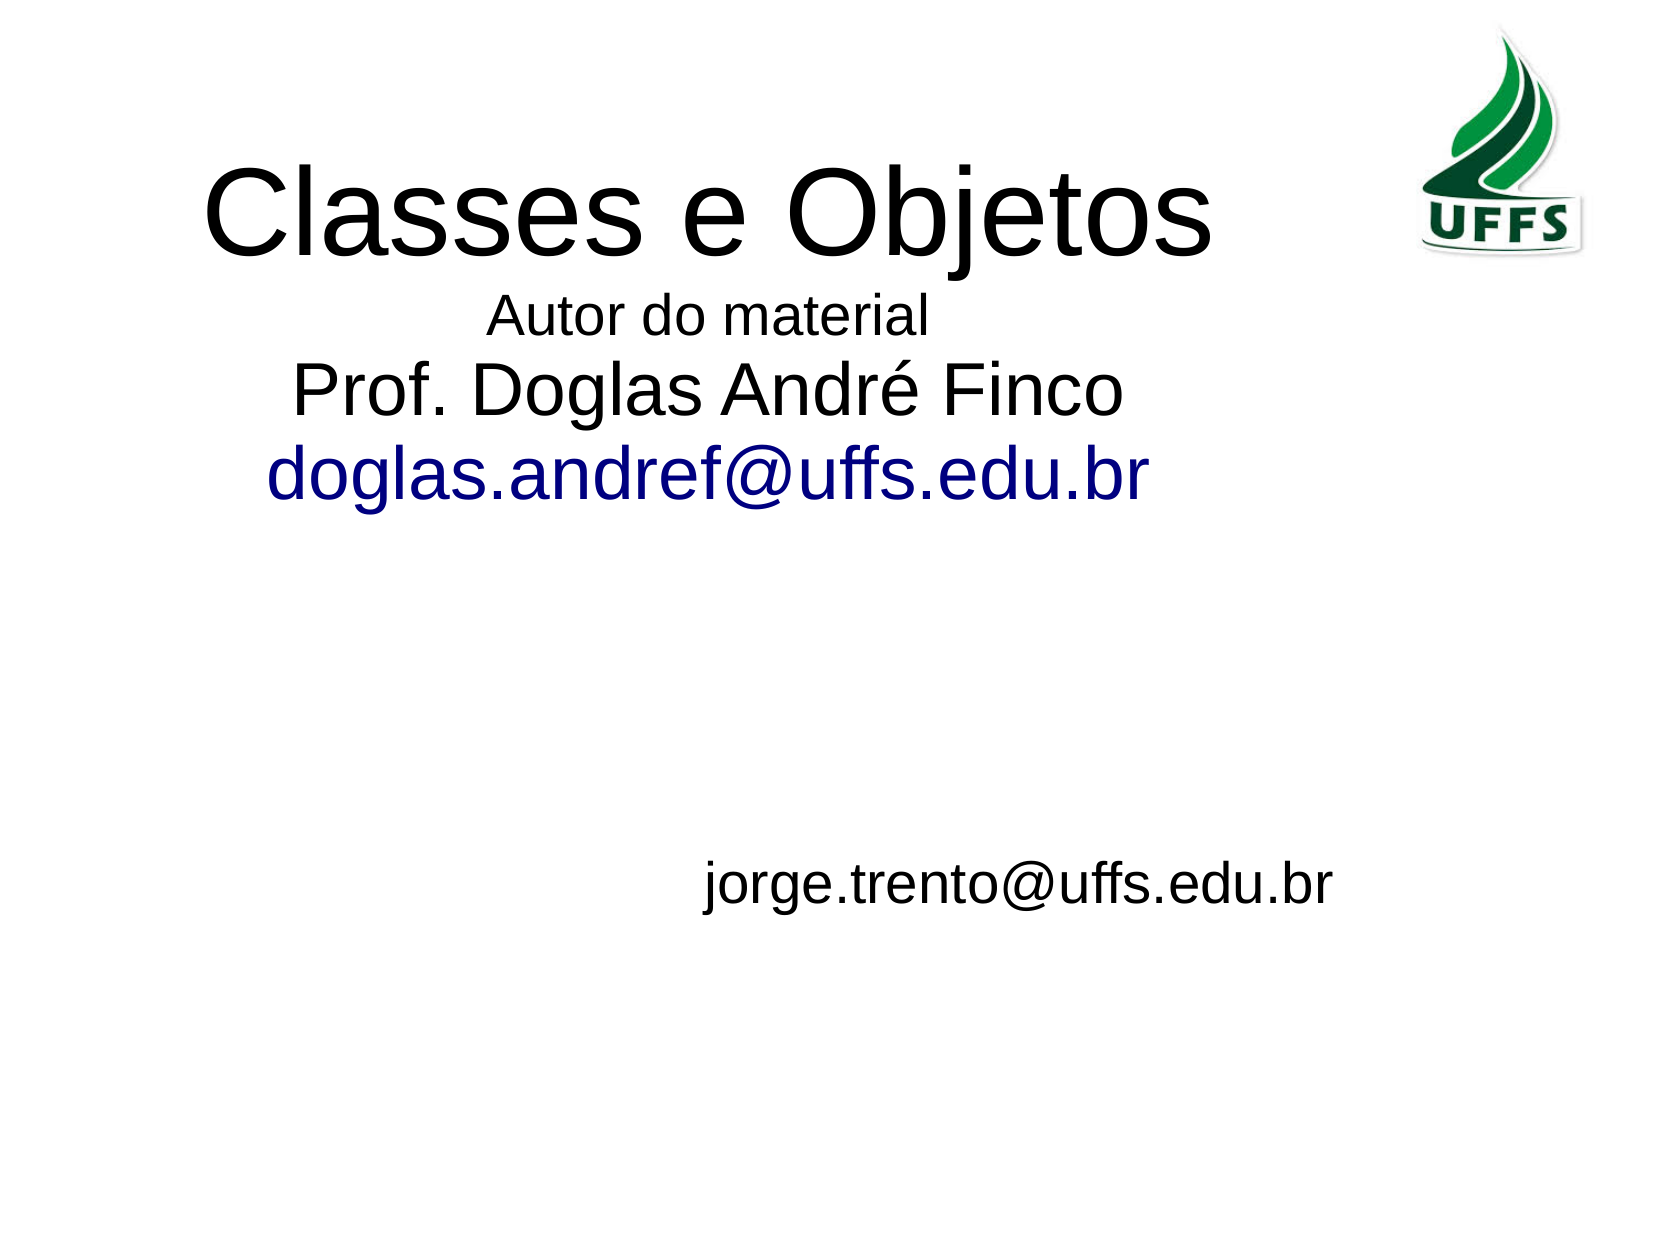

# Classes e Objetos
Autor do material
Prof. Doglas André Finco
doglas.andref@uffs.edu.br
jorge.trento@uffs.edu.br